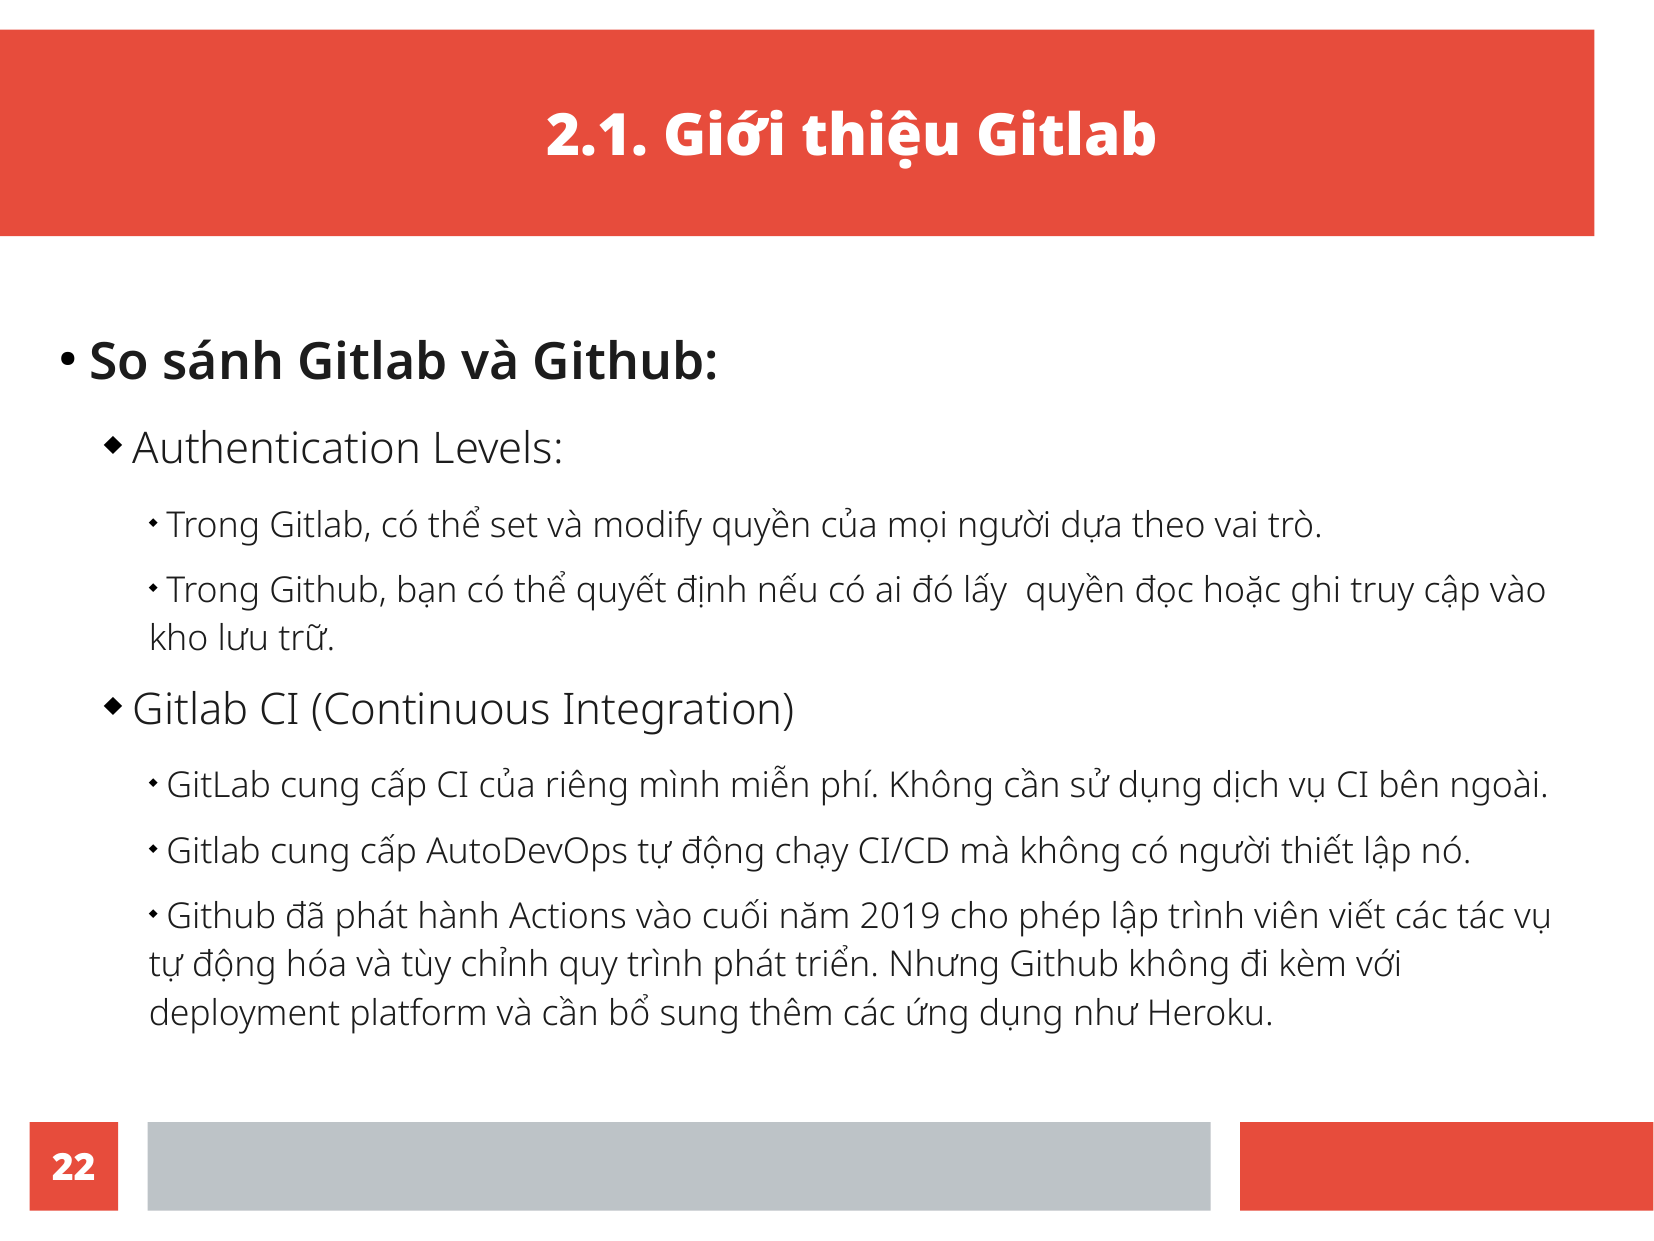

# 2.1. Giới thiệu Gitlab
 So sánh Gitlab và Github:
 Authentication Levels:
 Trong Gitlab, có thể set và modify quyền của mọi người dựa theo vai trò.
 Trong Github, bạn có thể quyết định nếu có ai đó lấy quyền đọc hoặc ghi truy cập vào kho lưu trữ.
 Gitlab CI (Continuous Integration)
 GitLab cung cấp CI của riêng mình miễn phí. Không cần sử dụng dịch vụ CI bên ngoài.
 Gitlab cung cấp AutoDevOps tự động chạy CI/CD mà không có người thiết lập nó.
 Github đã phát hành Actions vào cuối năm 2019 cho phép lập trình viên viết các tác vụ tự động hóa và tùy chỉnh quy trình phát triển. Nhưng Github không đi kèm với deployment platform và cần bổ sung thêm các ứng dụng như Heroku.
22